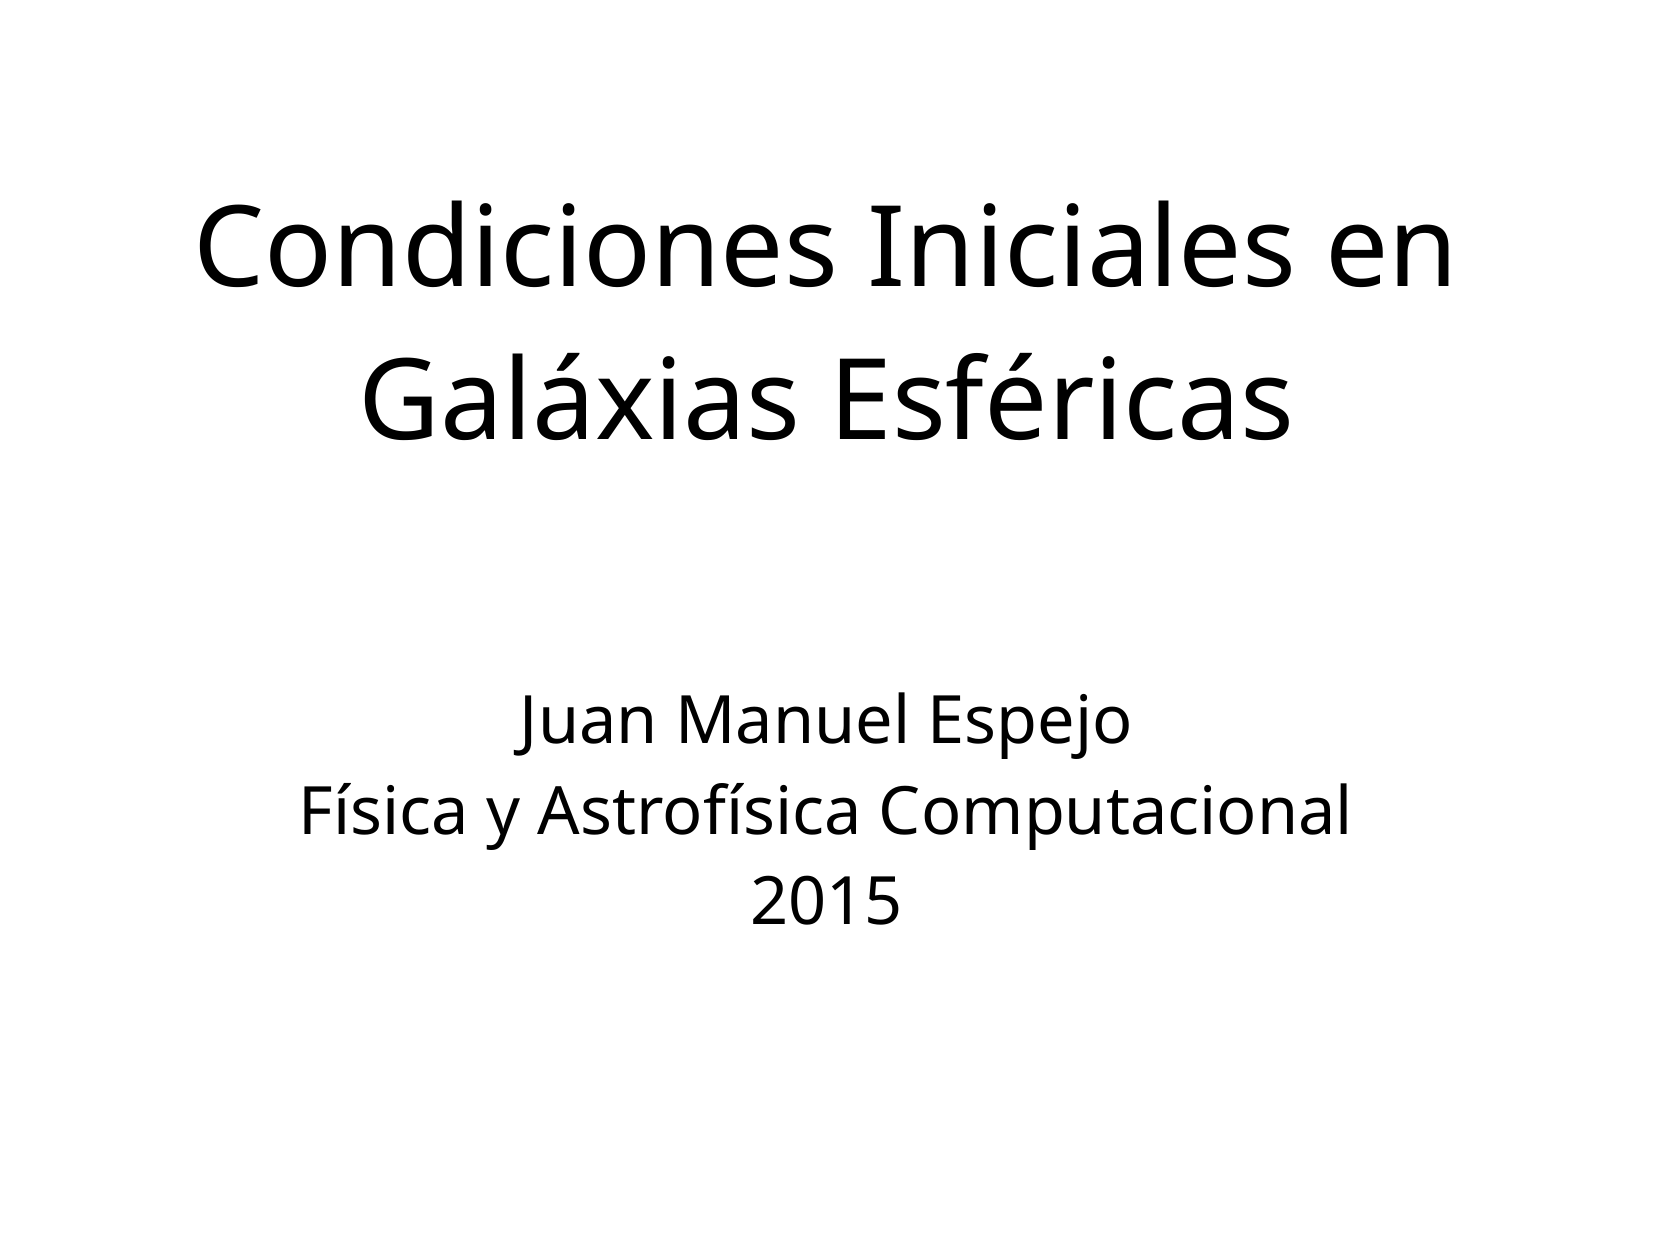

# Condiciones Iniciales en Galáxias Esféricas
Juan Manuel Espejo
Física y Astrofísica Computacional
2015